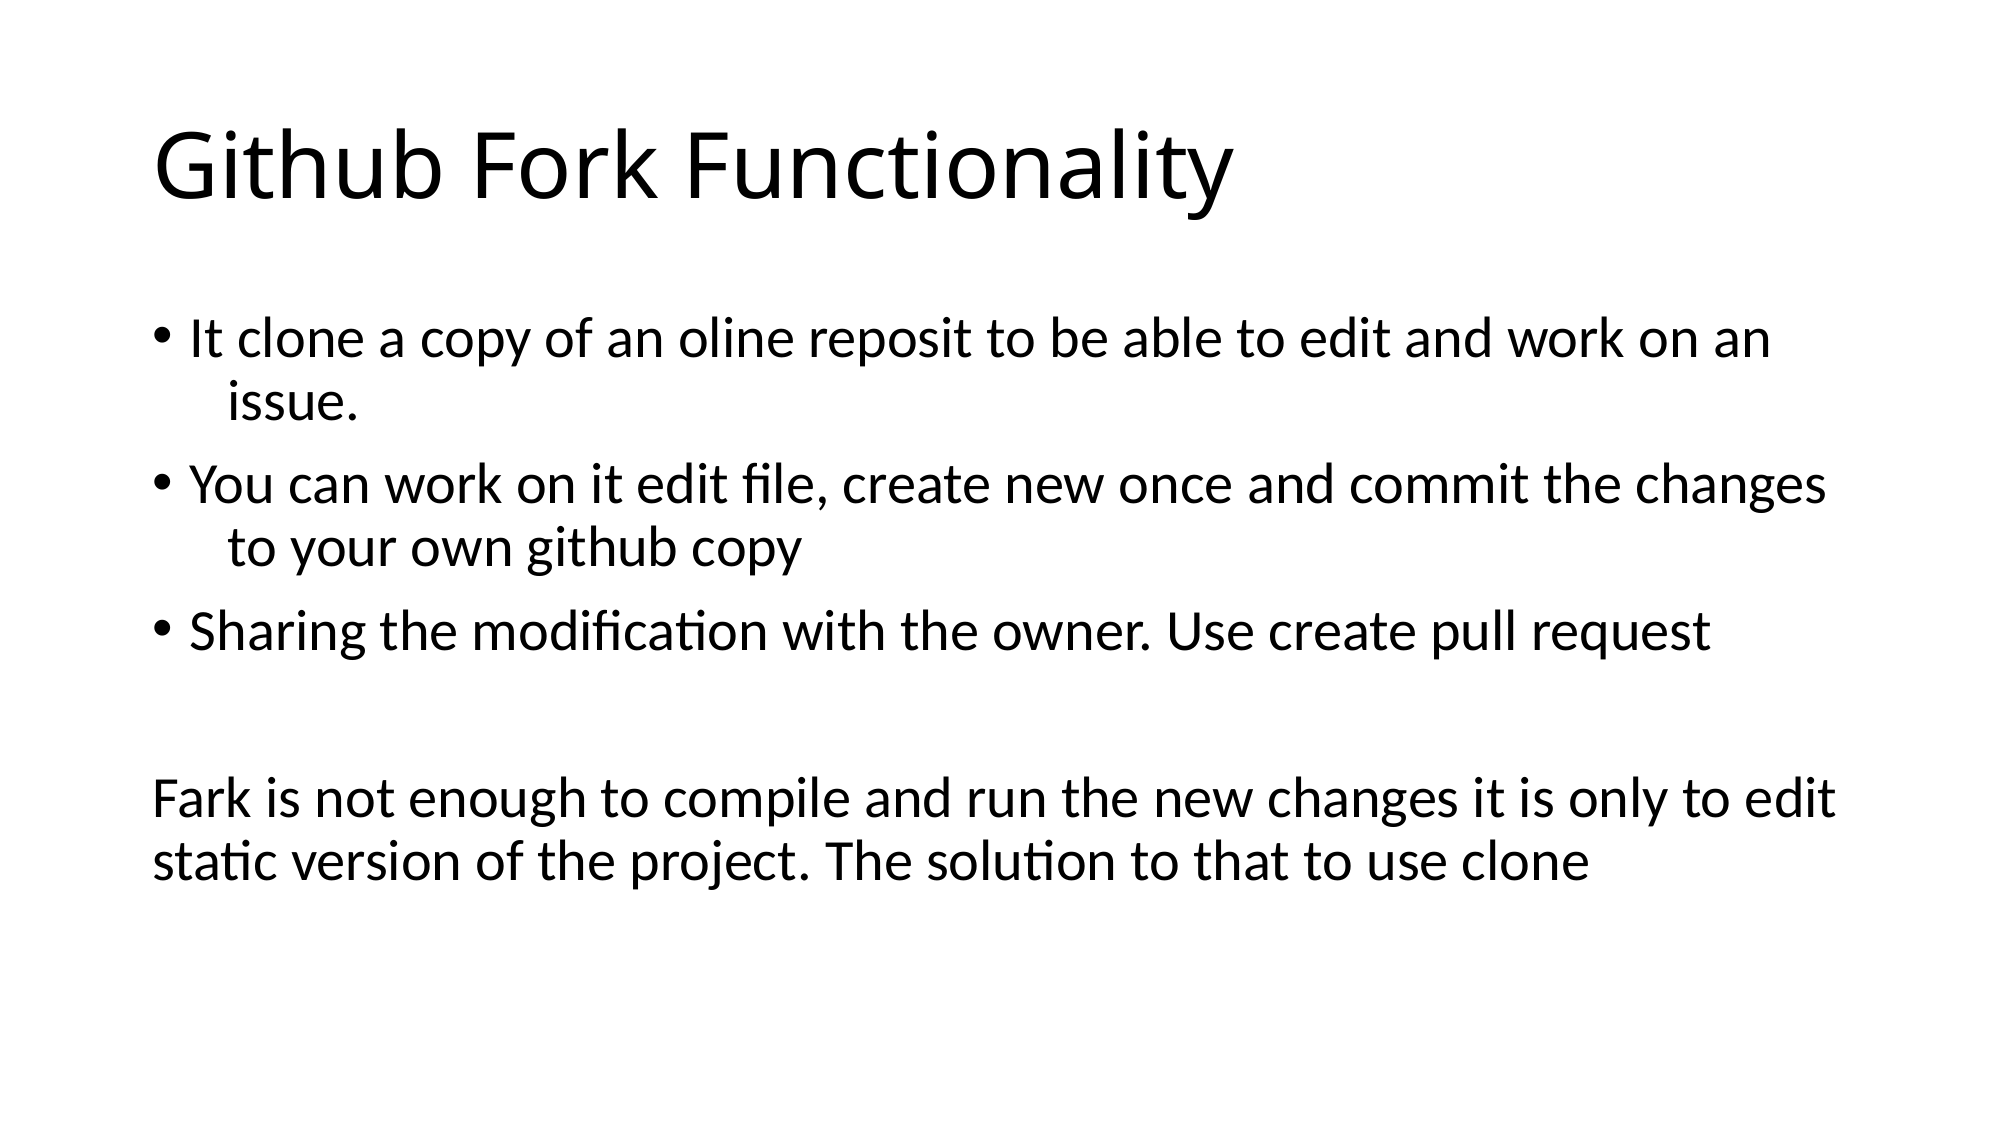

# Github Fork Functionality
It clone a copy of an oline reposit to be able to edit and work on an issue.
You can work on it edit file, create new once and commit the changes to your own github copy
Sharing the modification with the owner. Use create pull request
Fark is not enough to compile and run the new changes it is only to edit static version of the project. The solution to that to use clone